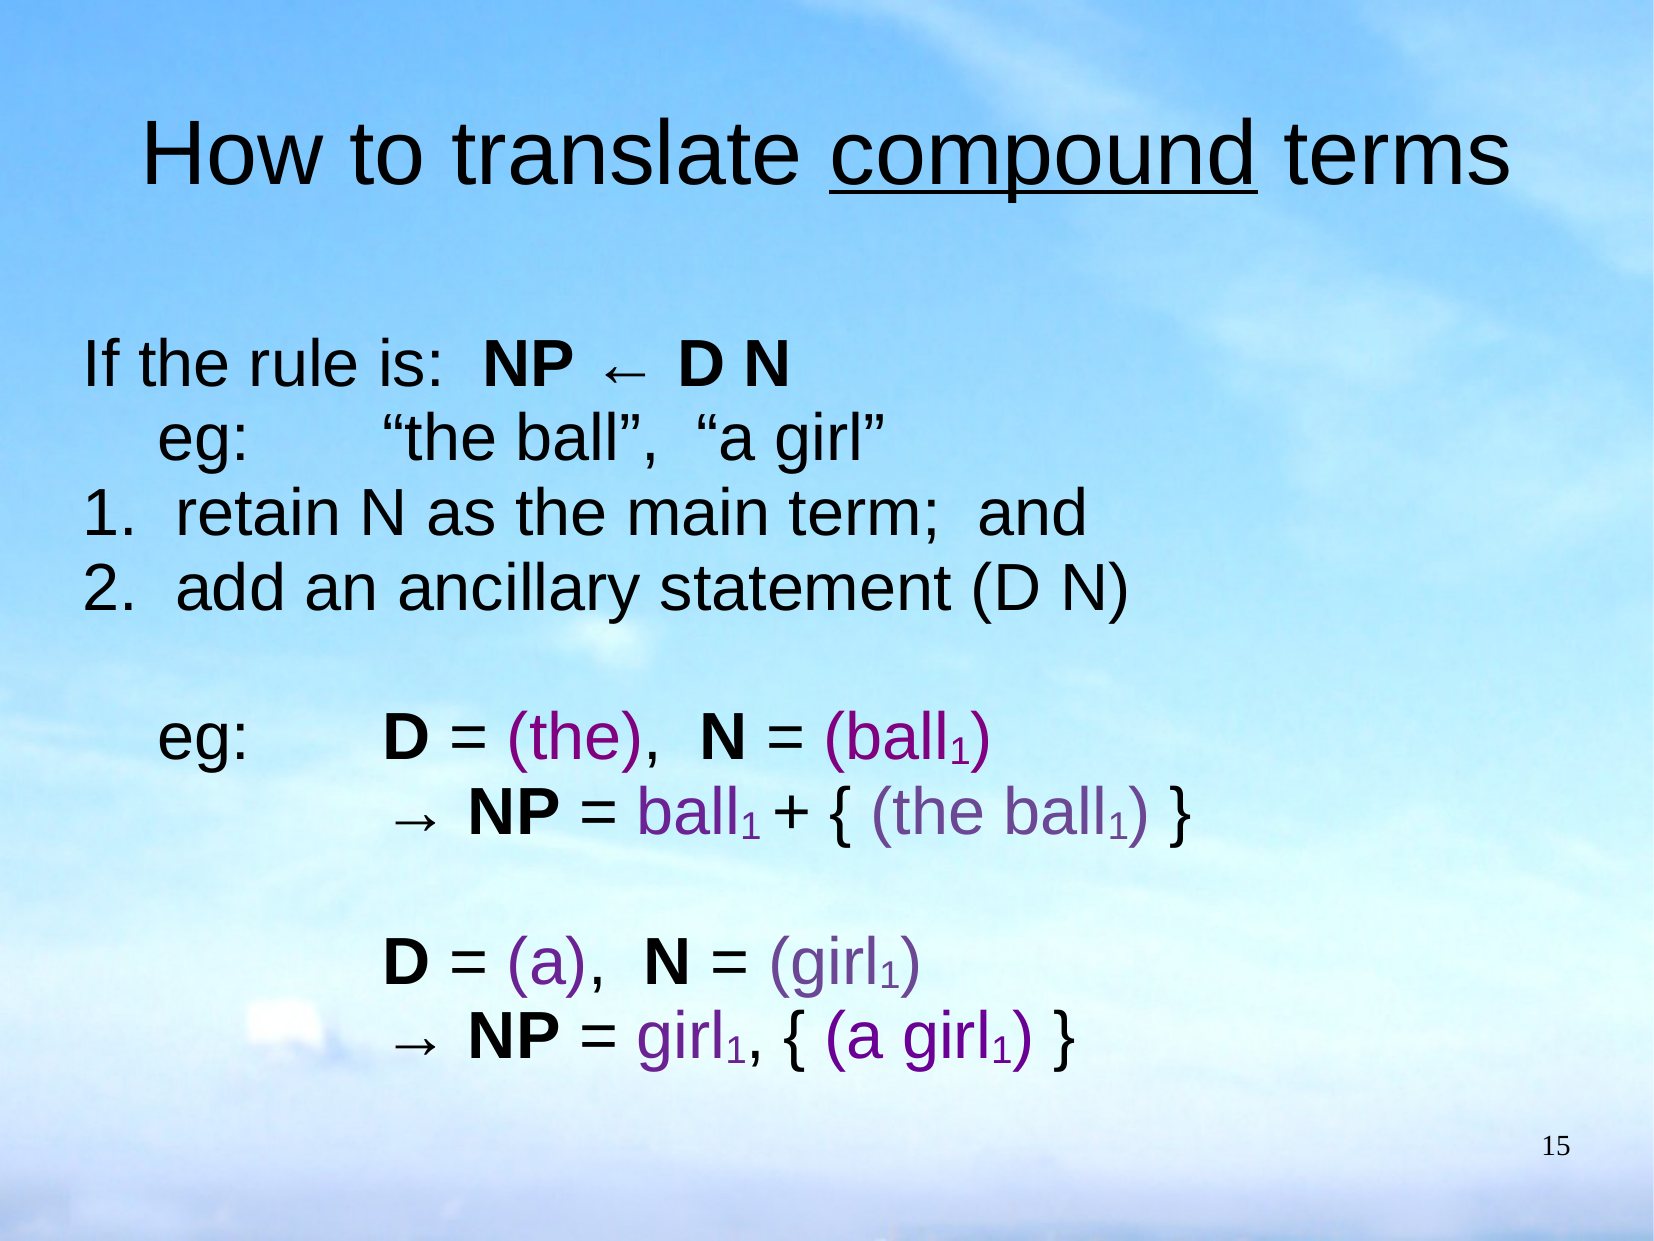

# How to translate compound terms
If the rule is: NP ← D N
	eg:		“the ball”, “a girl”
1. retain N as the main term; and
2. add an ancillary statement (D N)
	eg:		D = (the), N = (ball1)
				→ NP = ball1 + { (the ball1) }
 				D = (a), N = (girl1)
				→ NP = girl1, { (a girl1) }
15